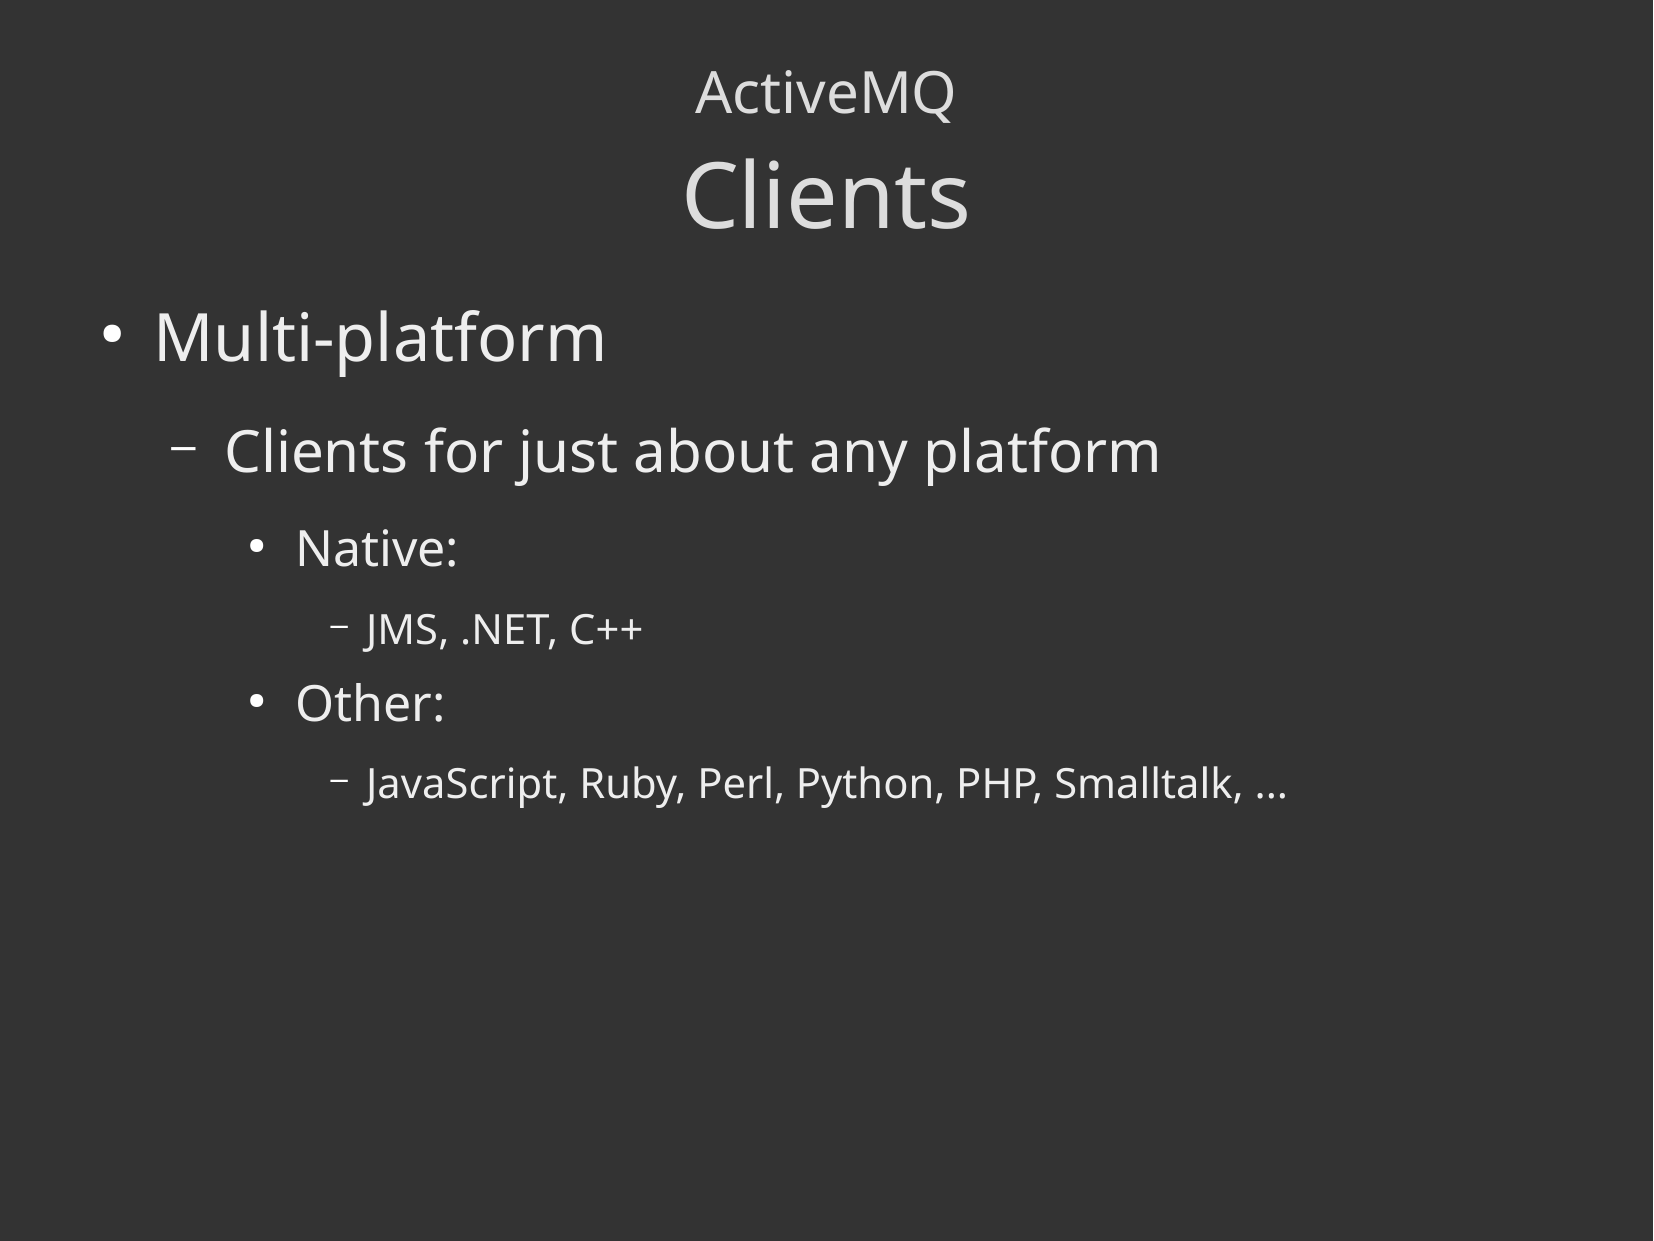

# ActiveMQ Clients
Multi-platform
Clients for just about any platform
Native:
JMS, .NET, C++
Other:
JavaScript, Ruby, Perl, Python, PHP, Smalltalk, ...